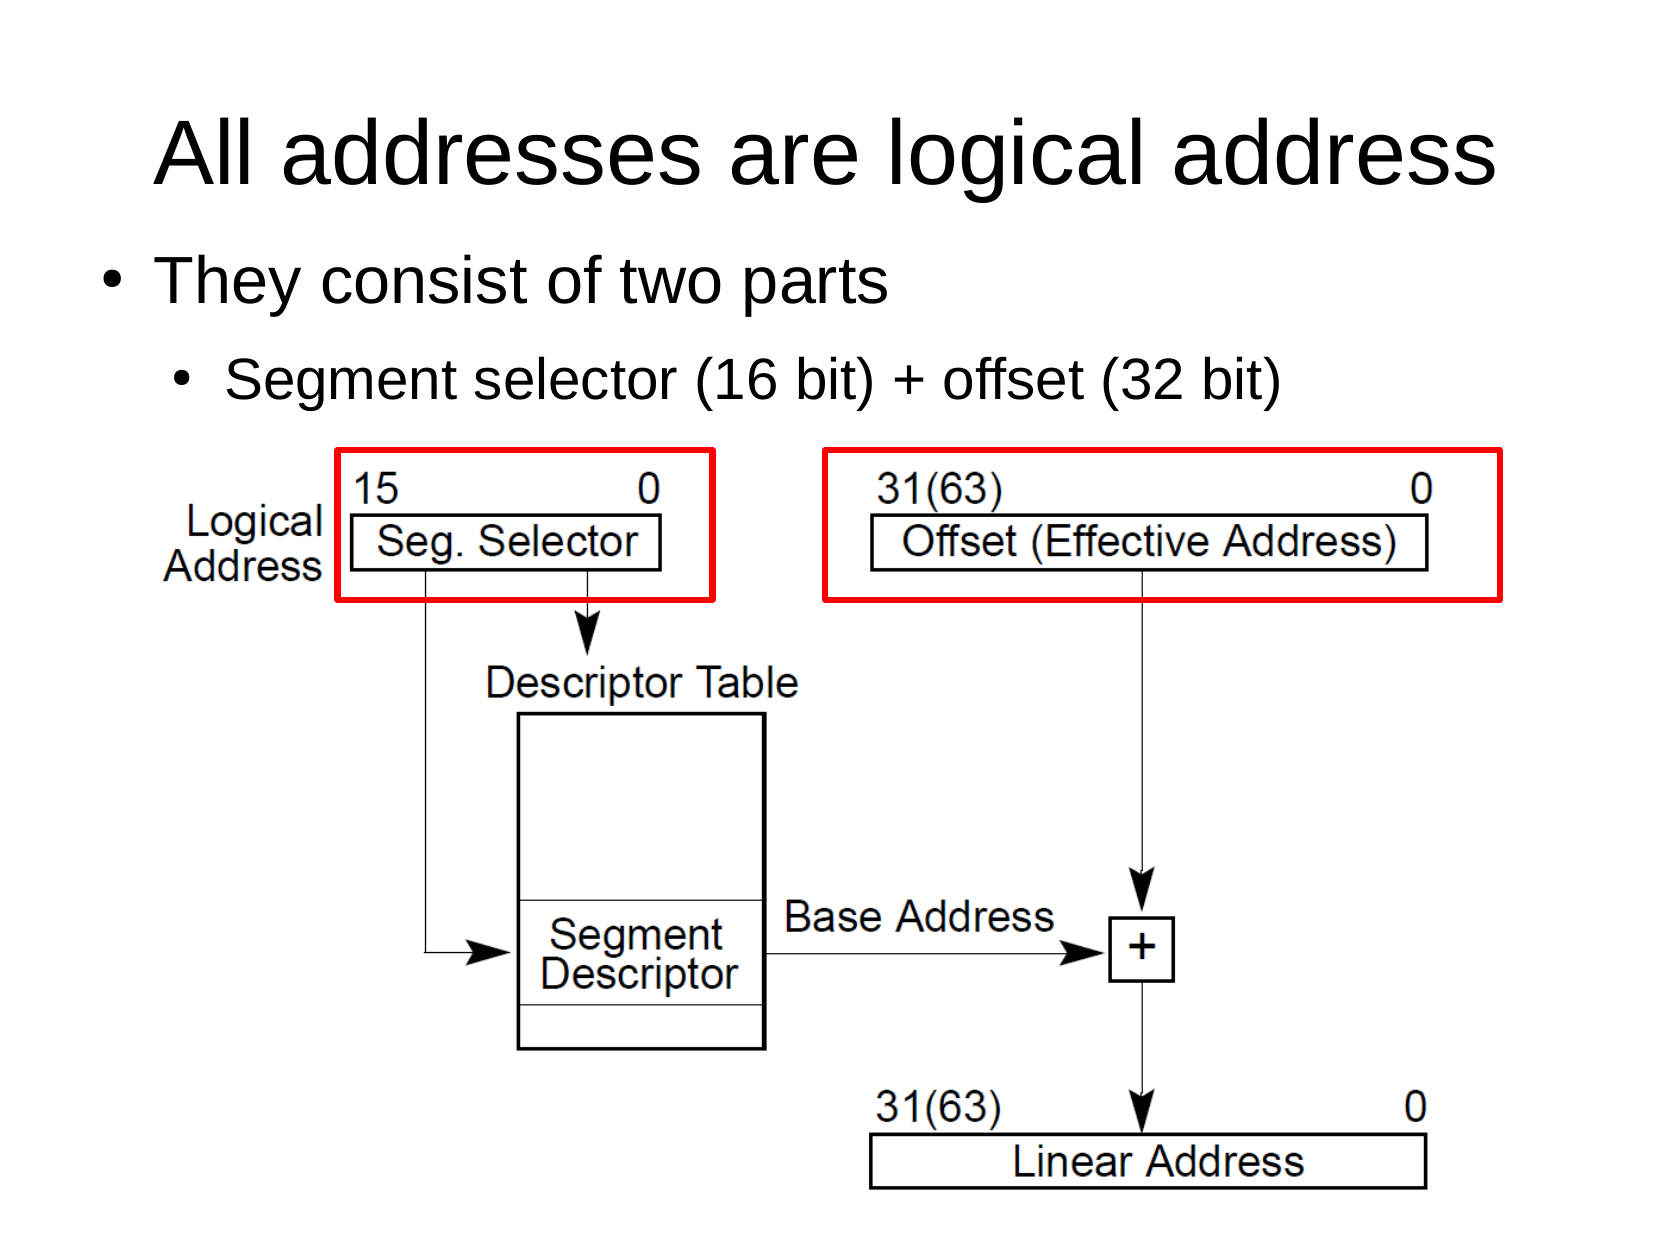

# All addresses are logical address
They consist of two parts
Segment selector (16 bit) + offset (32 bit)